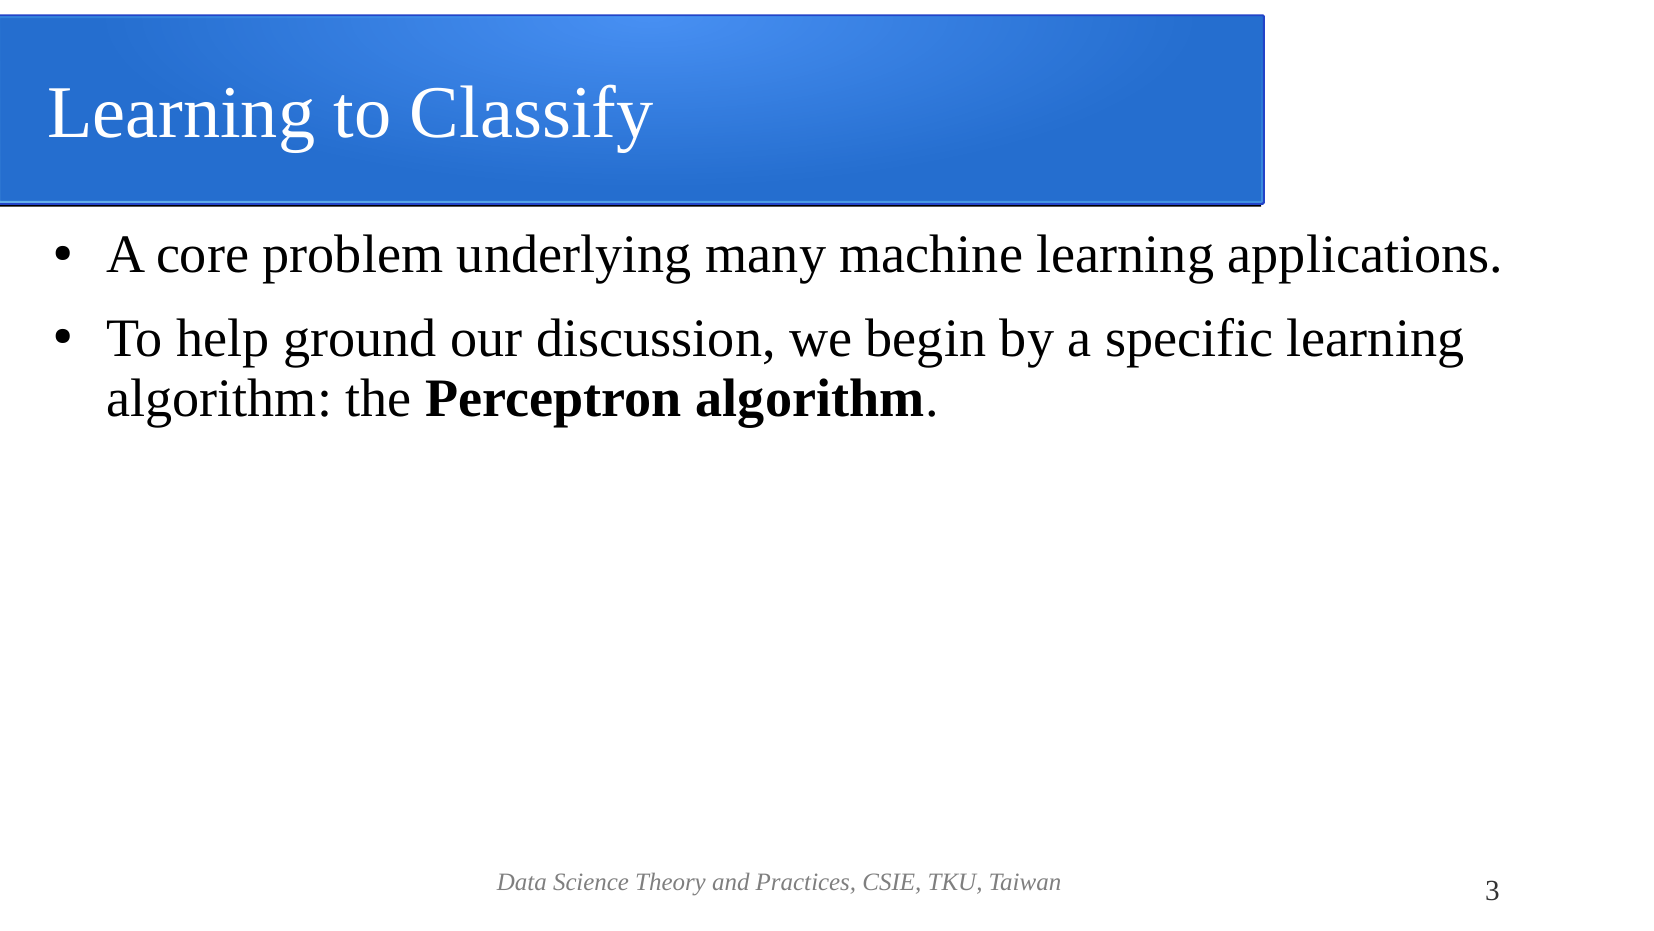

# Learning to Classify
A core problem underlying many machine learning applications.
To help ground our discussion, we begin by a specific learning algorithm: the Perceptron algorithm.
Data Science Theory and Practices, CSIE, TKU, Taiwan
3